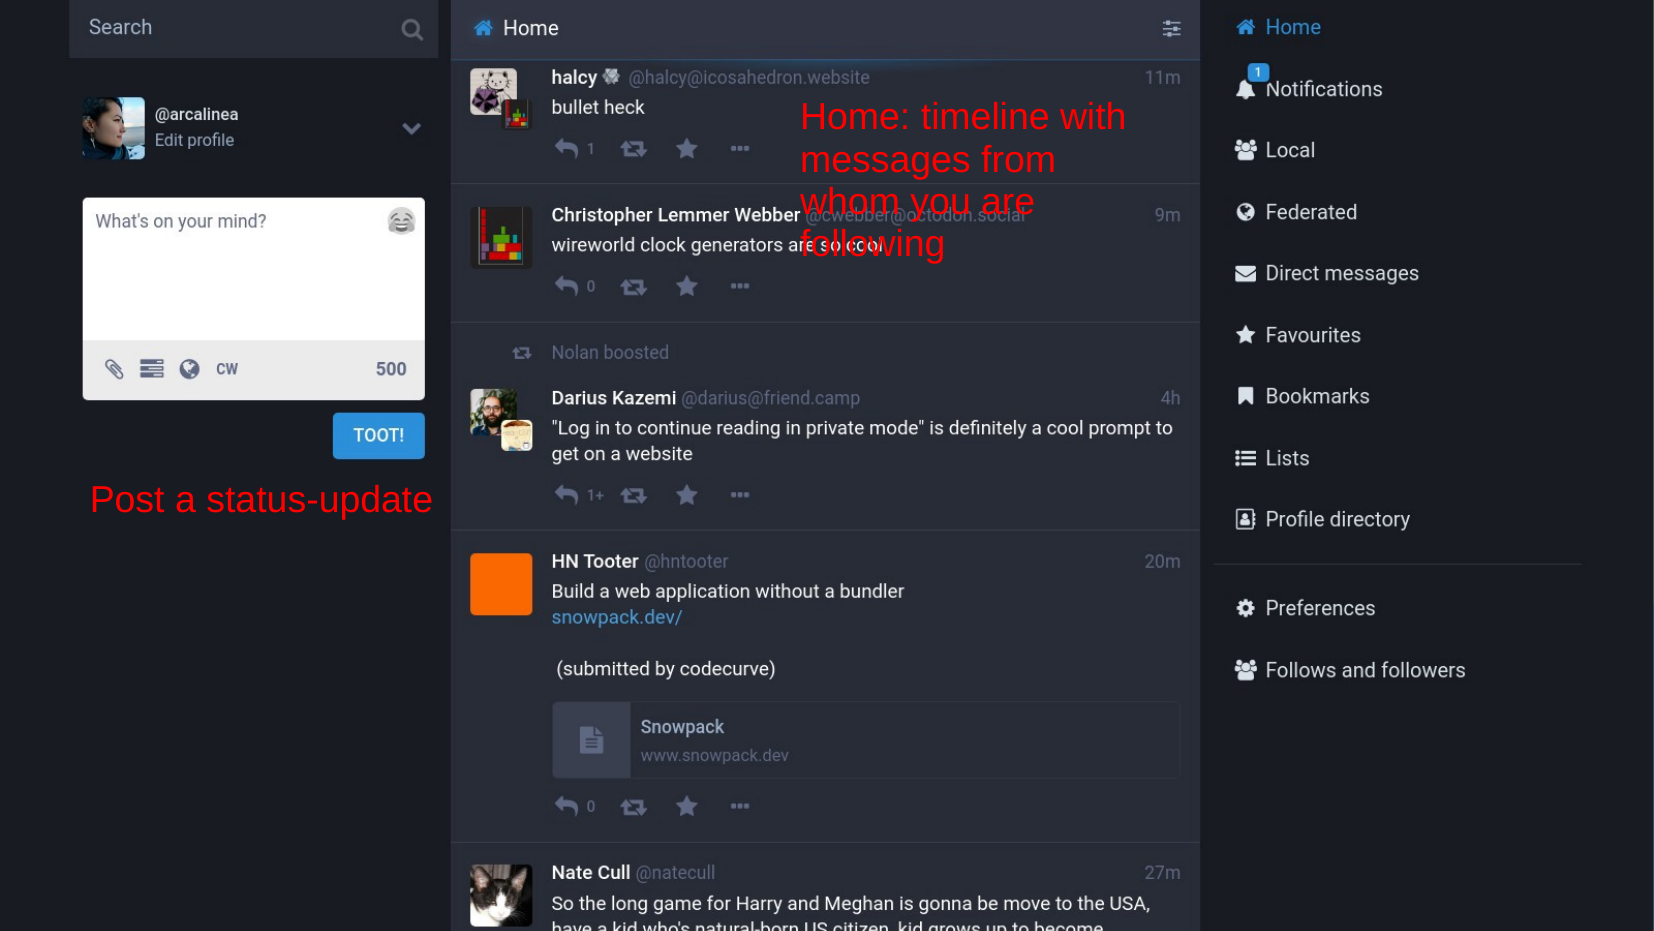

#
Home: timeline with messages from whom you are following
Post a status-update